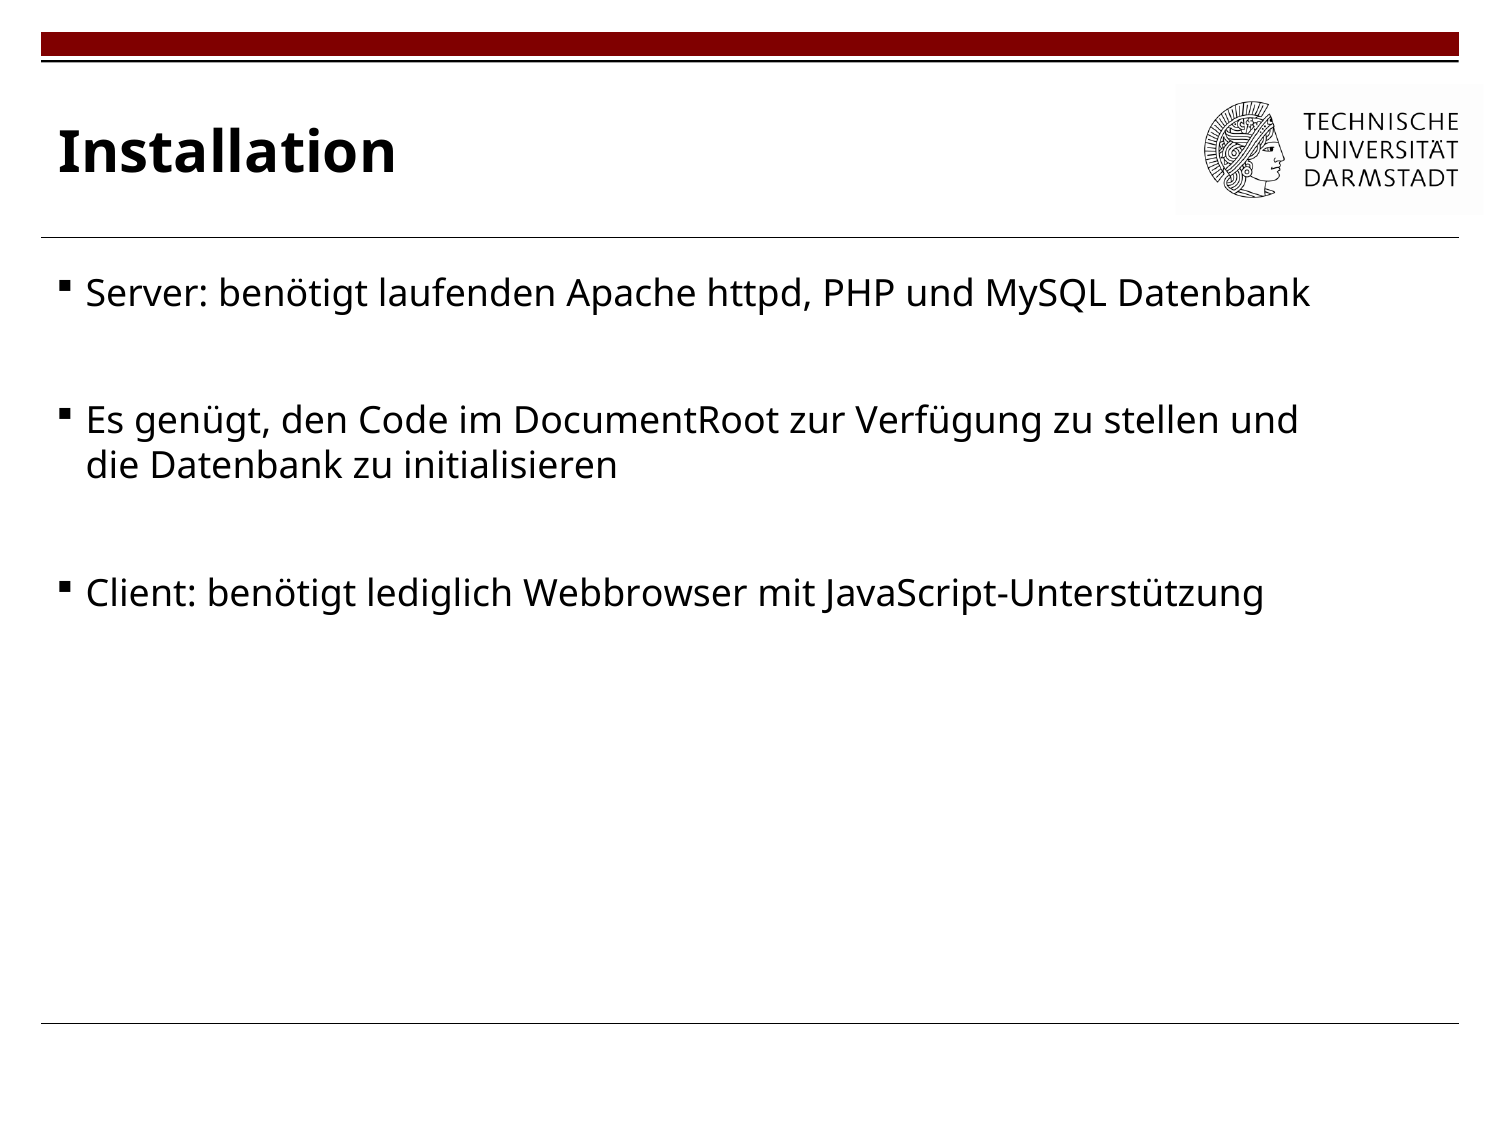

# Installation
Server: benötigt laufenden Apache httpd, PHP und MySQL Datenbank
Es genügt, den Code im DocumentRoot zur Verfügung zu stellen und die Datenbank zu initialisieren
Client: benötigt lediglich Webbrowser mit JavaScript-Unterstützung